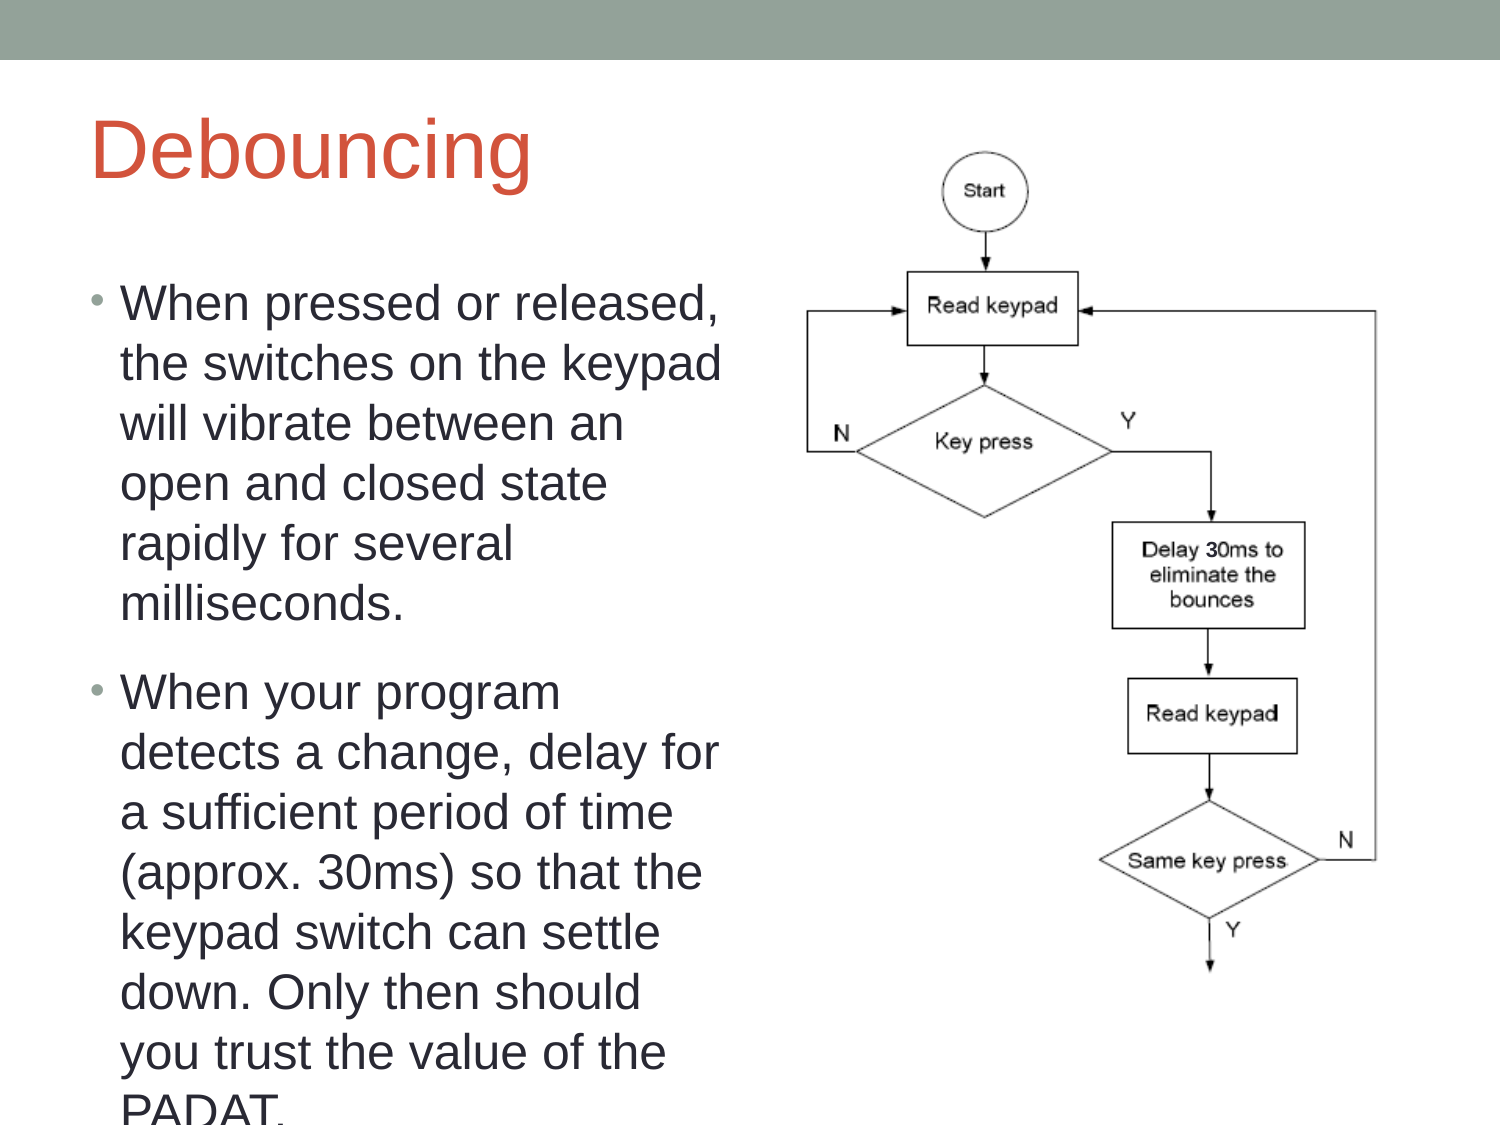

# Debouncing
When pressed or released, the switches on the keypad will vibrate between an open and closed state rapidly for several milliseconds.
When your program detects a change, delay for a sufficient period of time (approx. 30ms) so that the keypad switch can settle down. Only then should you trust the value of the PADAT.
3